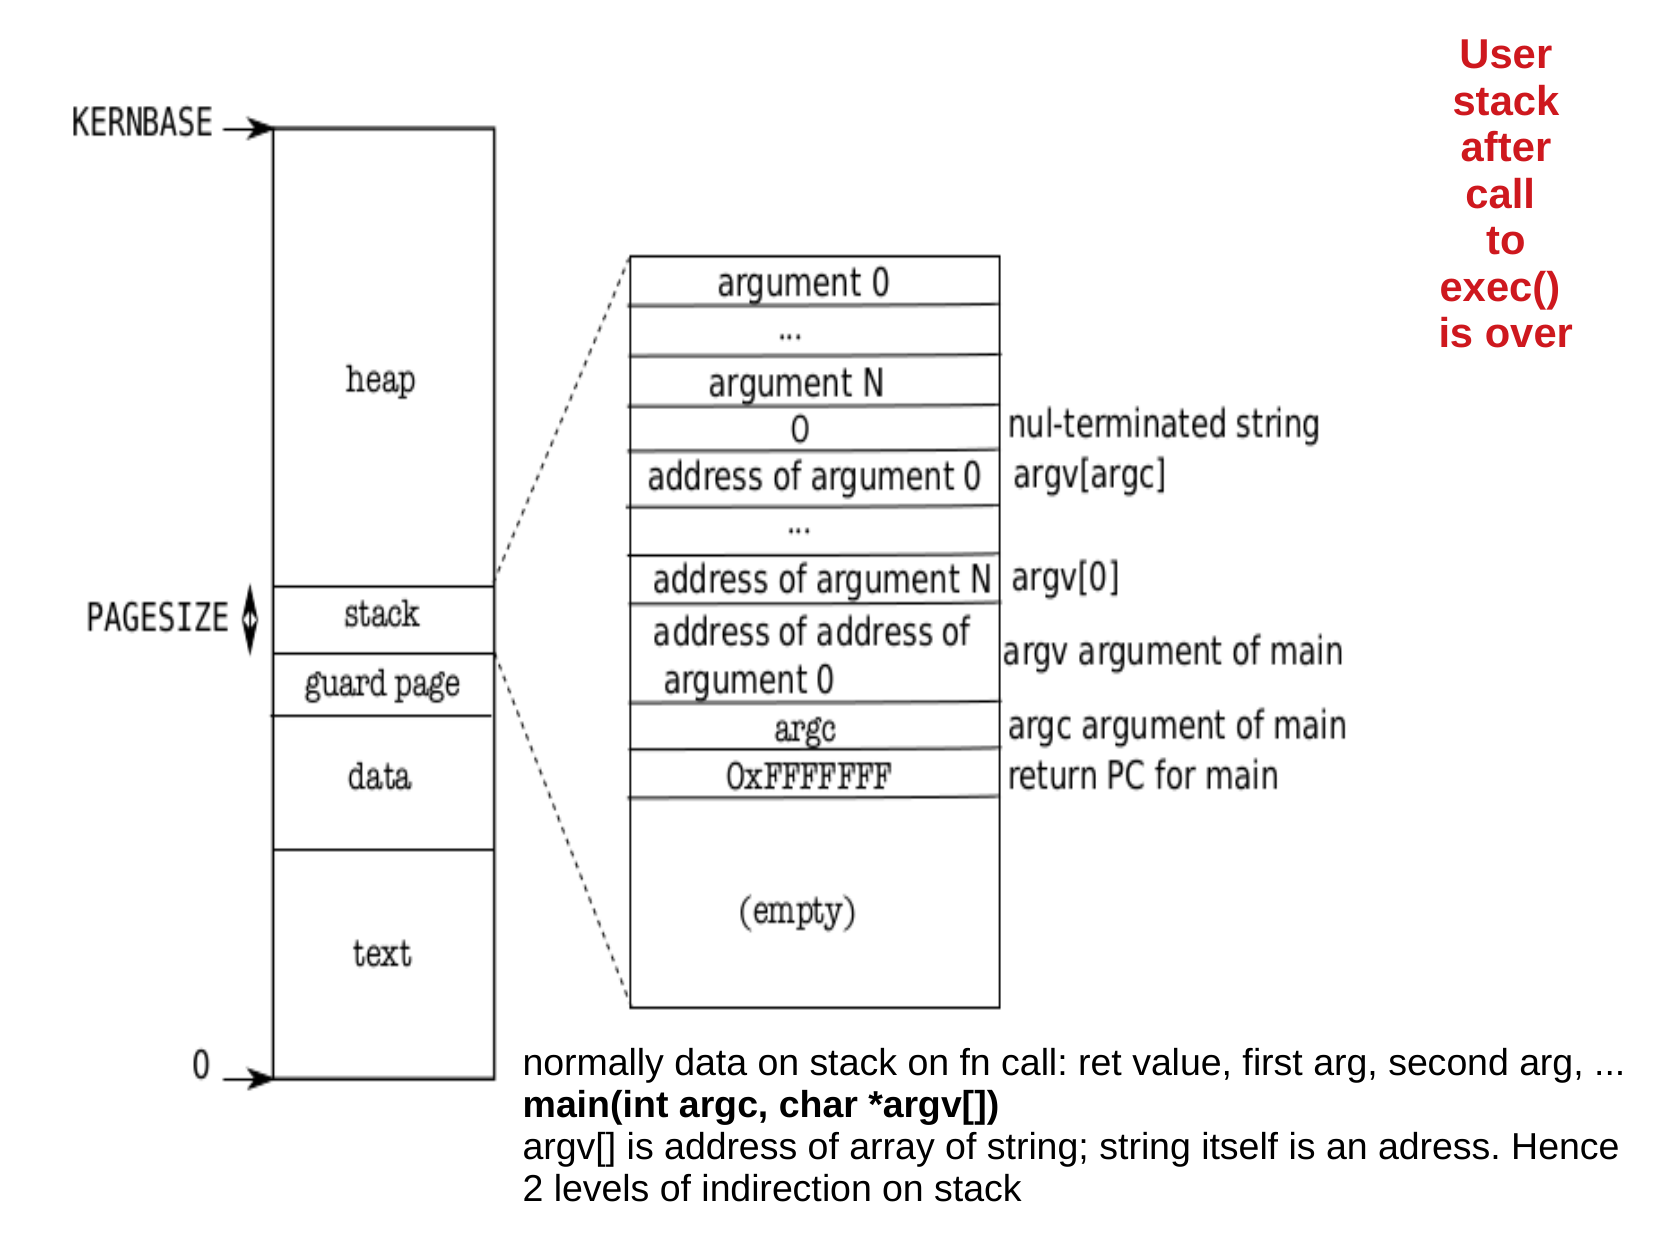

User stack after
call
to exec()
is over
normally data on stack on fn call: ret value, first arg, second arg, ...
main(int argc, char *argv[])
argv[] is address of array of string; string itself is an adress. Hence 2 levels of indirection on stack